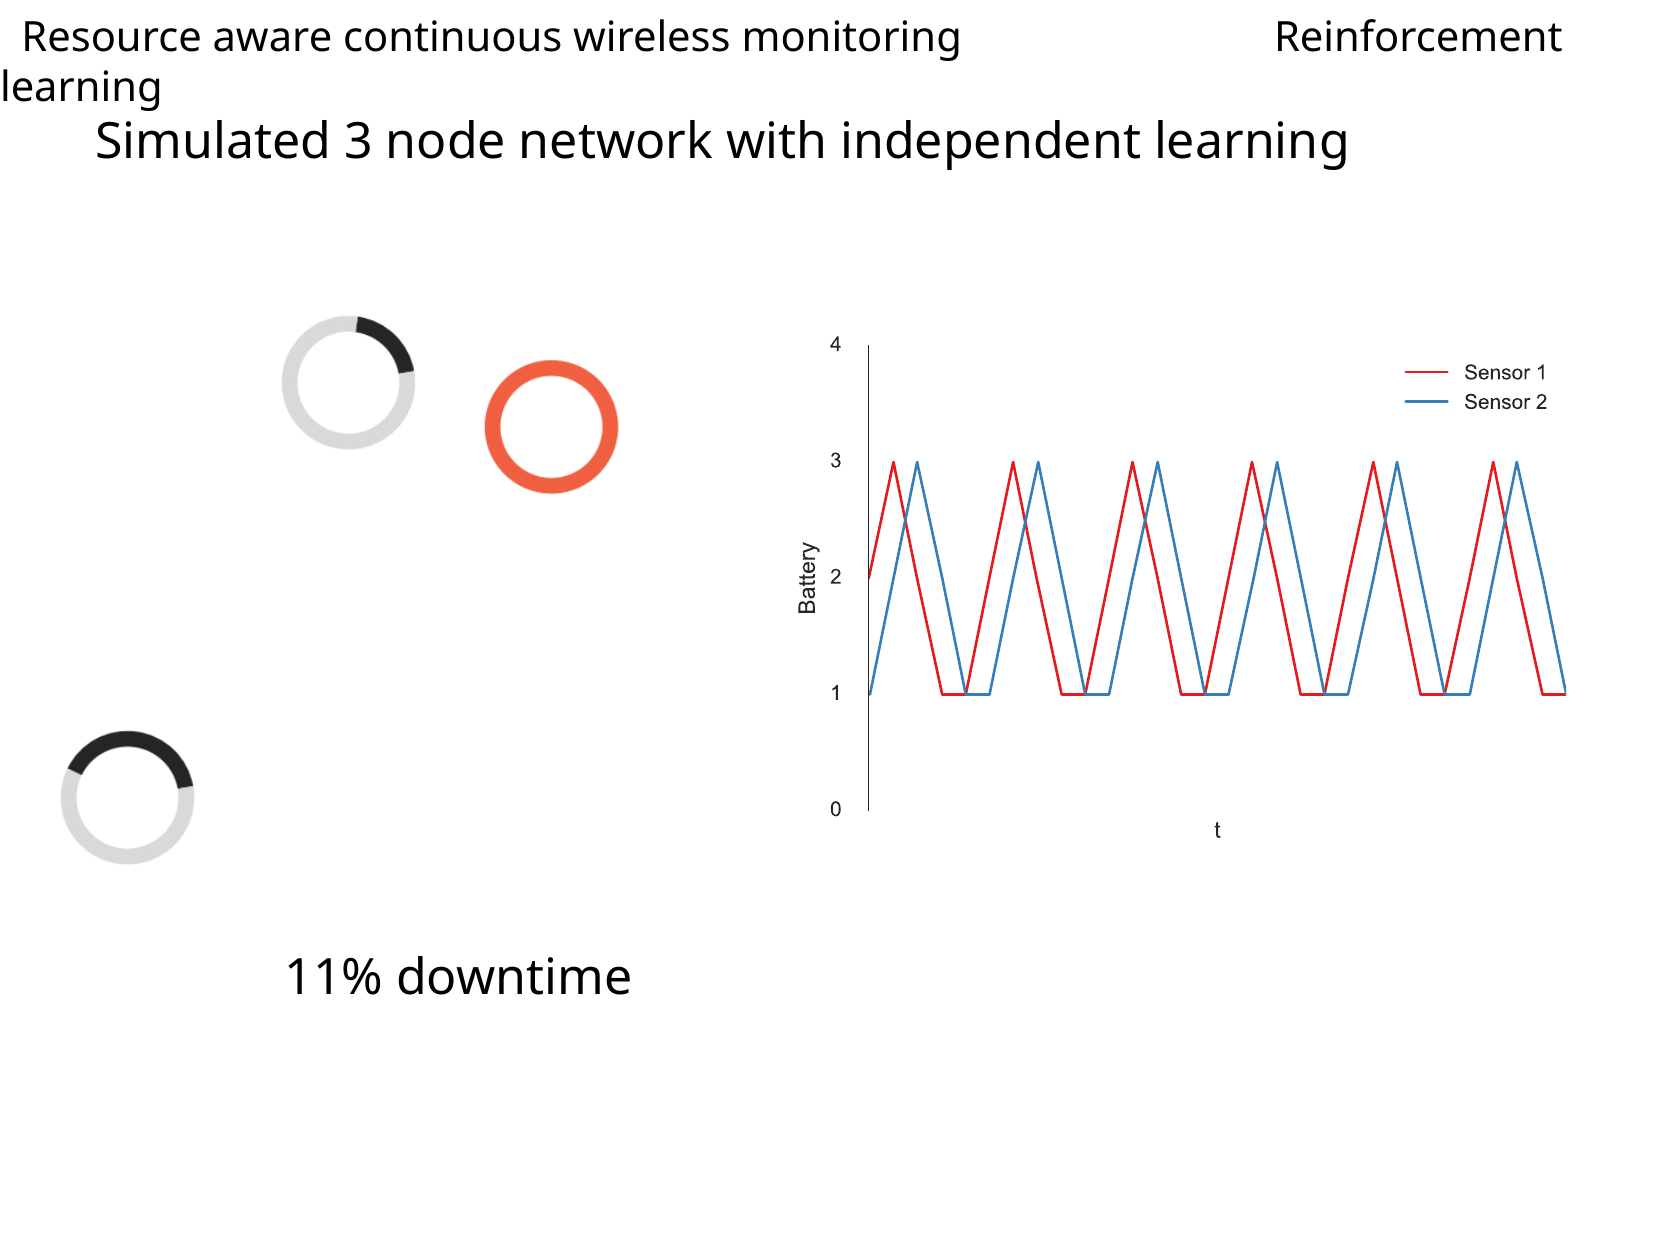

Resource aware continuous wireless monitoring Reinforcement learning
Simulated 3 node network with independent learning
11% downtime